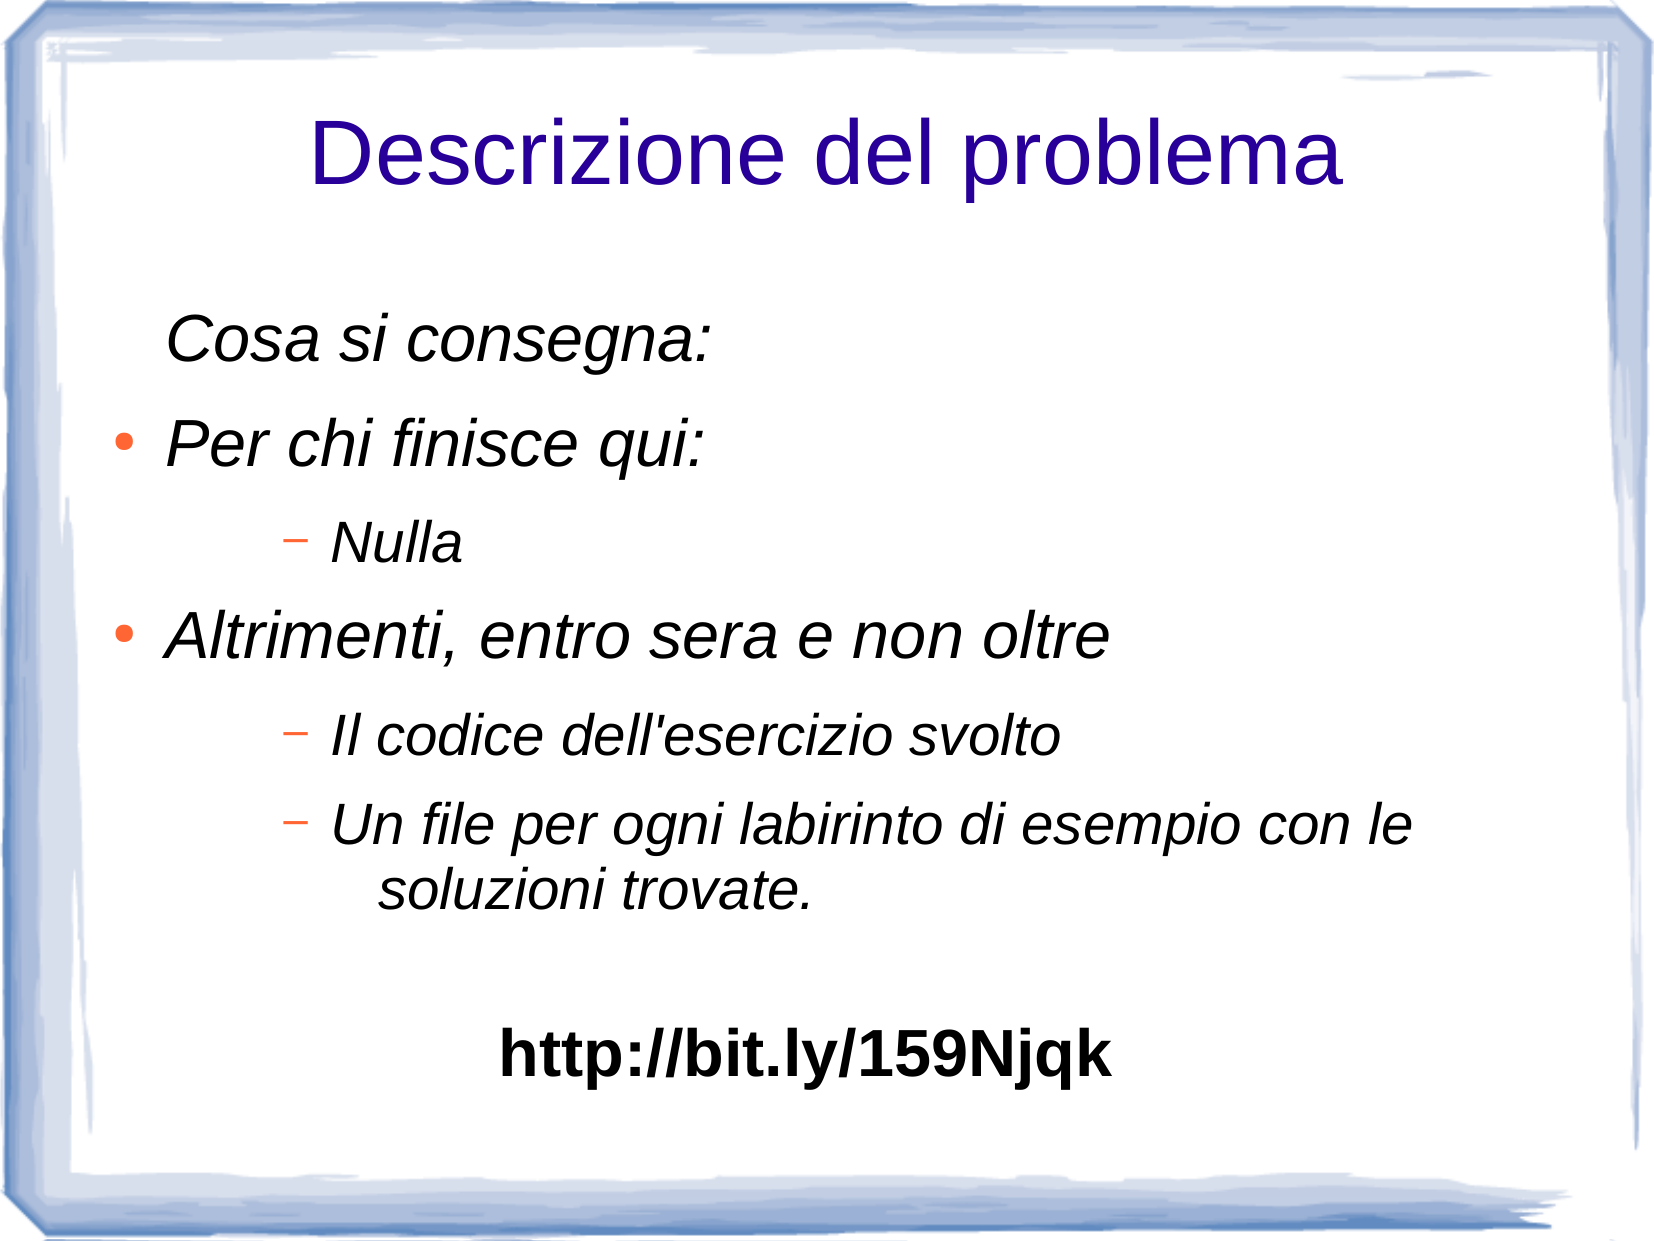

# Descrizione del problema
Cosa si consegna:
Per chi finisce qui:
Nulla
Altrimenti, entro sera e non oltre
Il codice dell'esercizio svolto
Un file per ogni labirinto di esempio con le soluzioni trovate.
http://bit.ly/159Njqk